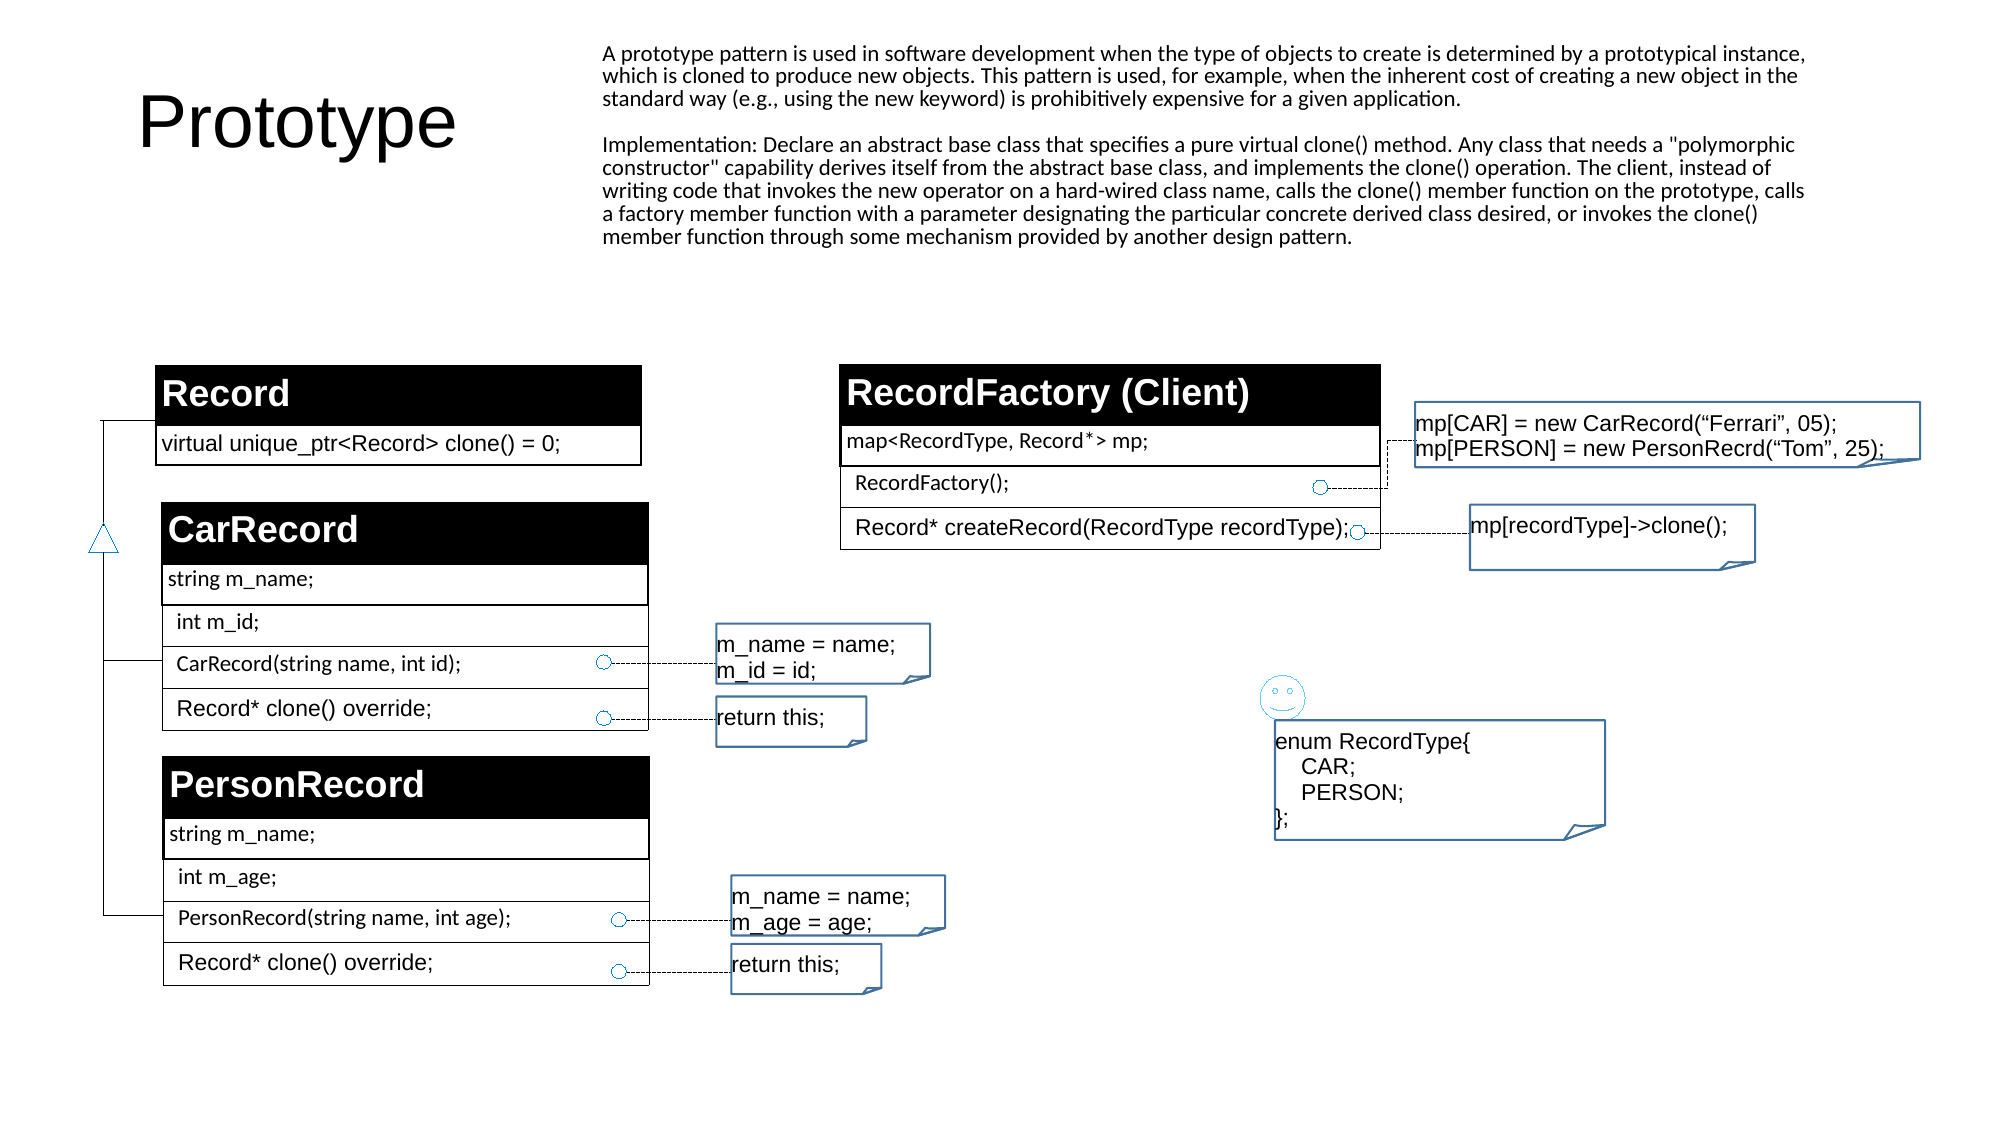

A prototype pattern is used in software development when the type of objects to create is determined by a prototypical instance, which is cloned to produce new objects. This pattern is used, for example, when the inherent cost of creating a new object in the standard way (e.g., using the new keyword) is prohibitively expensive for a given application.
Implementation: Declare an abstract base class that specifies a pure virtual clone() method. Any class that needs a "polymorphic constructor" capability derives itself from the abstract base class, and implements the clone() operation. The client, instead of writing code that invokes the new operator on a hard-wired class name, calls the clone() member function on the prototype, calls a factory member function with a parameter designating the particular concrete derived class desired, or invokes the clone() member function through some mechanism provided by another design pattern.
# Prototype
| RecordFactory (Client) |
| --- |
| map<RecordType, Record\*> mp; |
| RecordFactory(); |
| Record\* createRecord(RecordType recordType); |
| Record |
| --- |
| virtual unique\_ptr<Record> clone() = 0; |
mp[CAR] = new CarRecord(“Ferrari”, 05);
mp[PERSON] = new PersonRecrd(“Tom”, 25);
| CarRecord |
| --- |
| string m\_name; |
| int m\_id; |
| CarRecord(string name, int id); |
| Record\* clone() override; |
mp[recordType]->clone();
m_name = name;
m_id = id;
return this;
enum RecordType{
 CAR;
 PERSON;
};
| PersonRecord |
| --- |
| string m\_name; |
| int m\_age; |
| PersonRecord(string name, int age); |
| Record\* clone() override; |
m_name = name;
m_age = age;
return this;